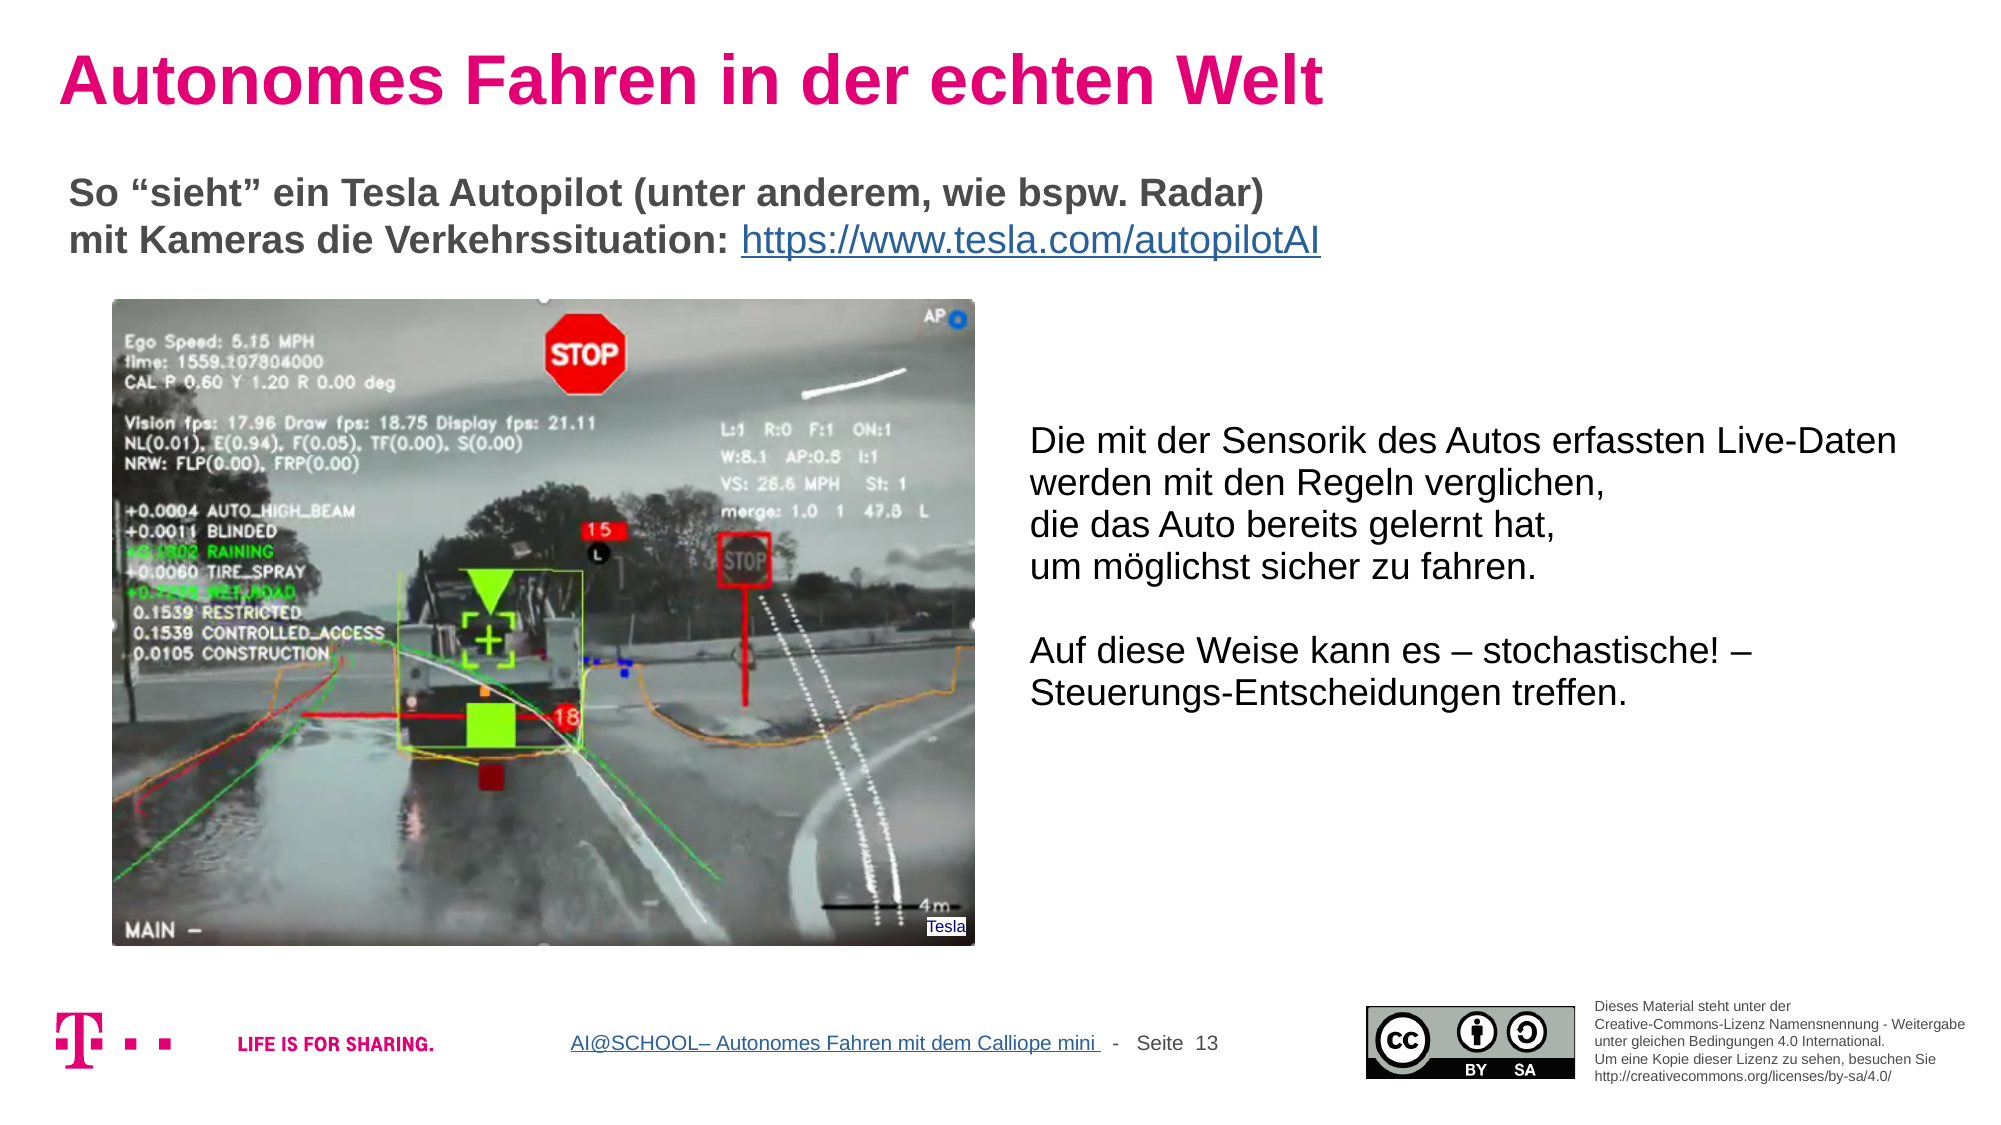

# Autonomes Fahren in der echten Welt
So “sieht” ein Tesla Autopilot (unter anderem, wie bspw. Radar)
mit Kameras die Verkehrssituation: https://www.tesla.com/autopilotAI
Die mit der Sensorik des Autos erfassten Live-Daten
werden mit den Regeln verglichen,
die das Auto bereits gelernt hat,
um möglichst sicher zu fahren.
Auf diese Weise kann es – stochastische! –
Steuerungs-Entscheidungen treffen.
Tesla